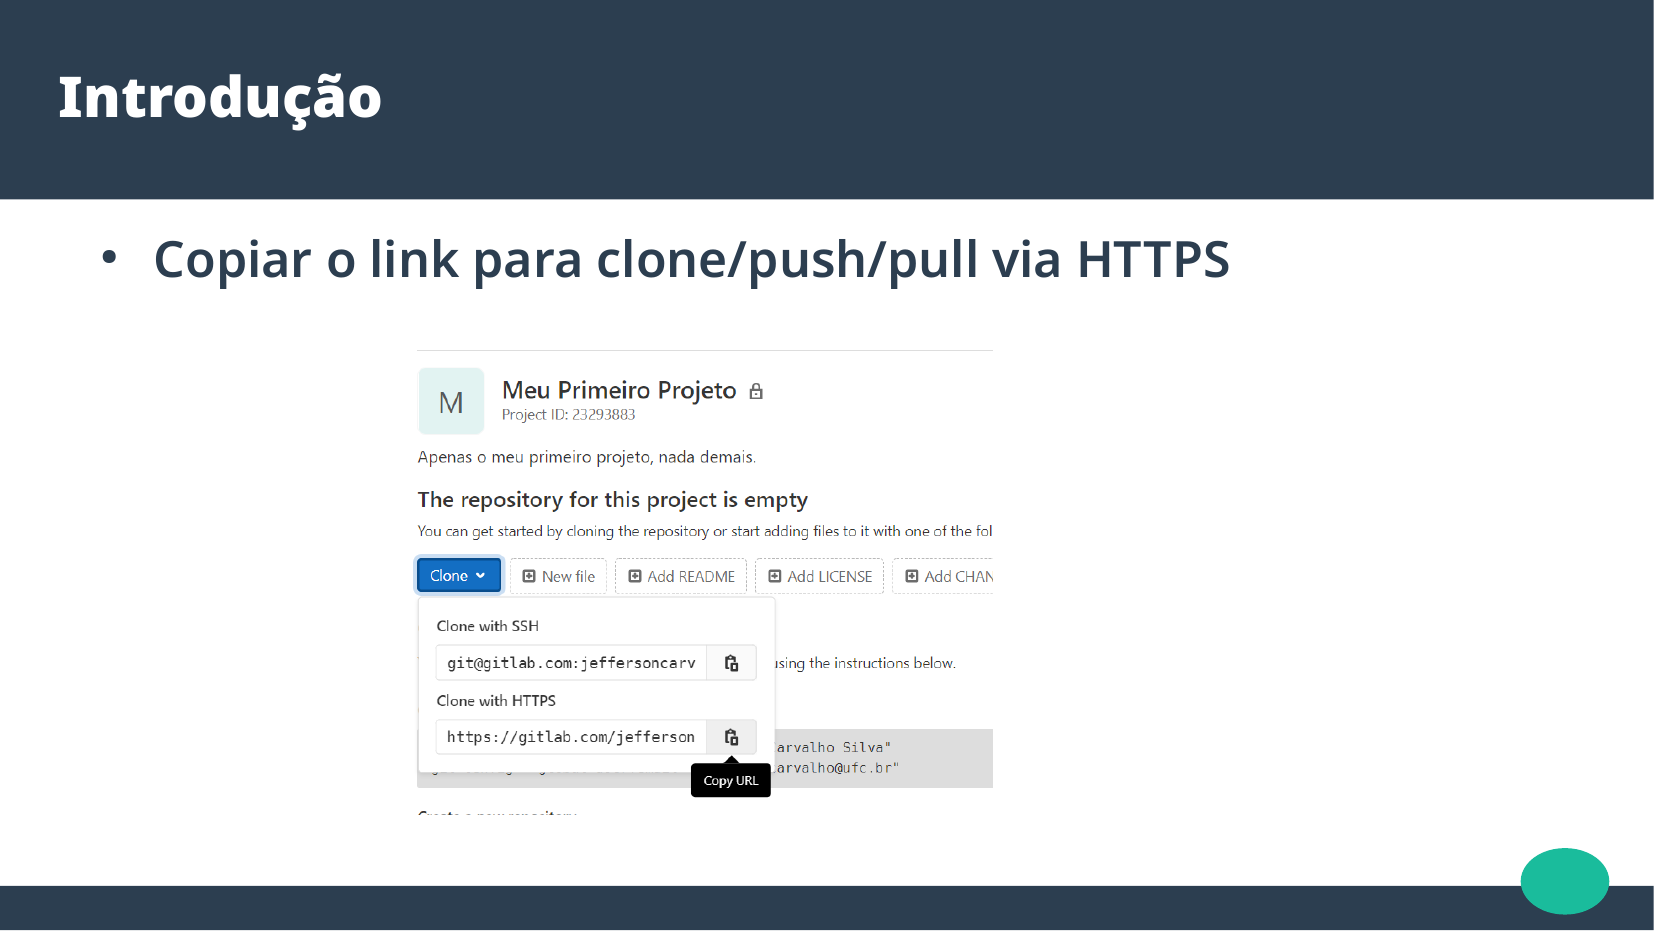

# Introdução
Copiar o link para clone/push/pull via HTTPS